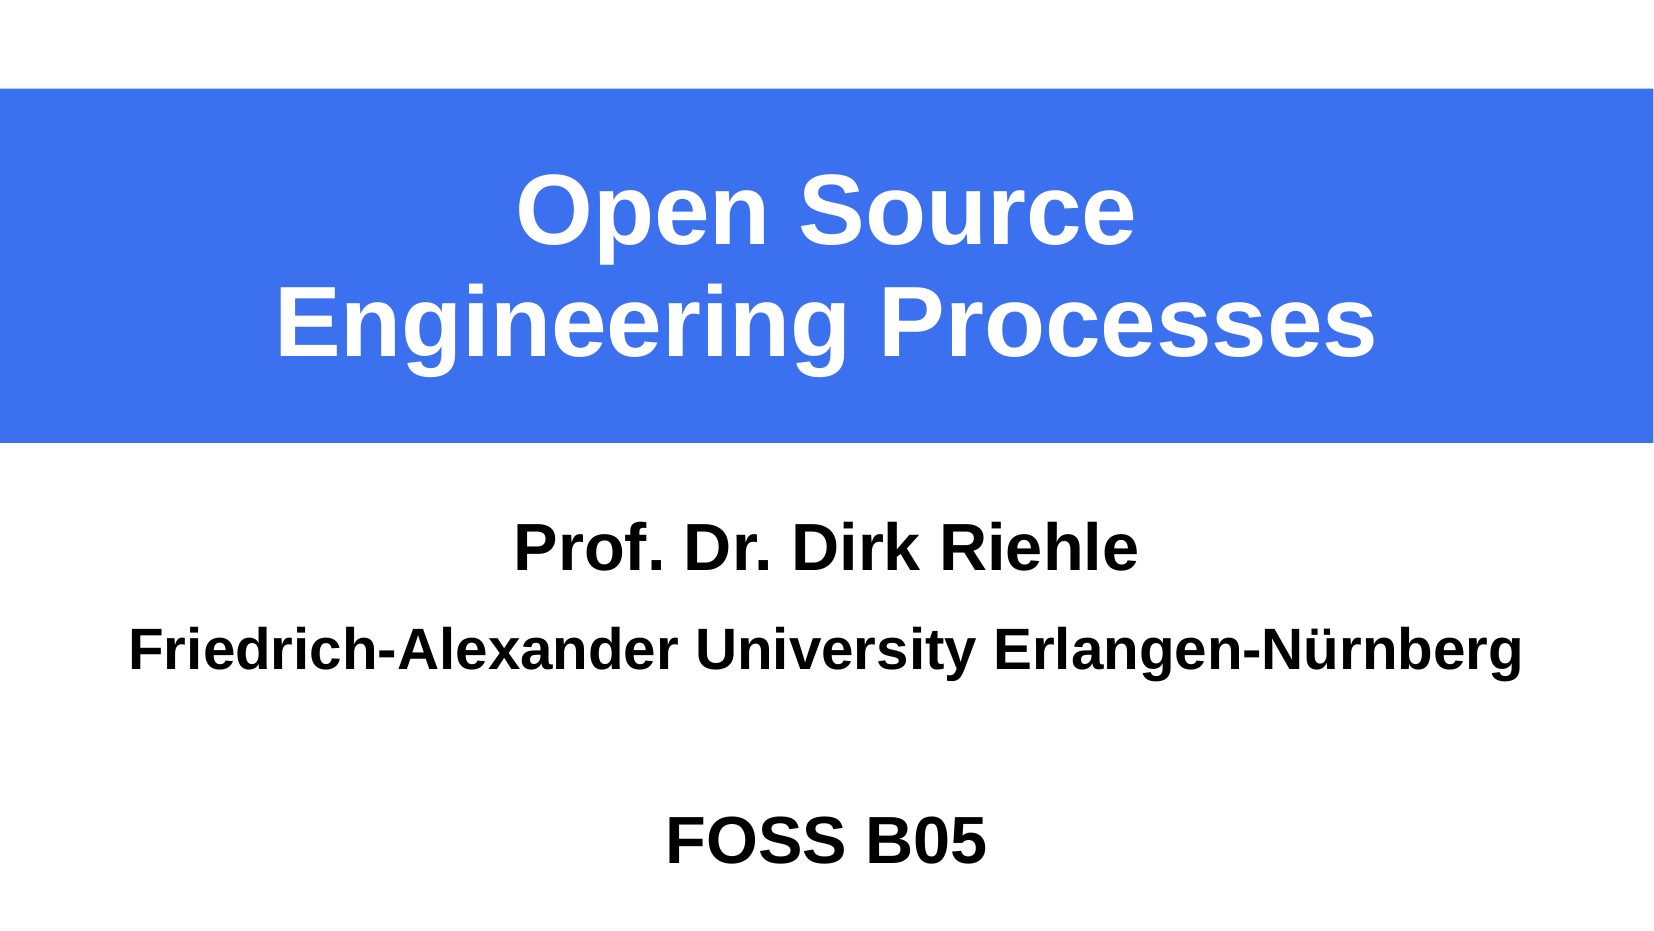

# Open Source Engineering Processes
Prof. Dr. Dirk Riehle
Friedrich-Alexander University Erlangen-Nürnberg
FOSS B05